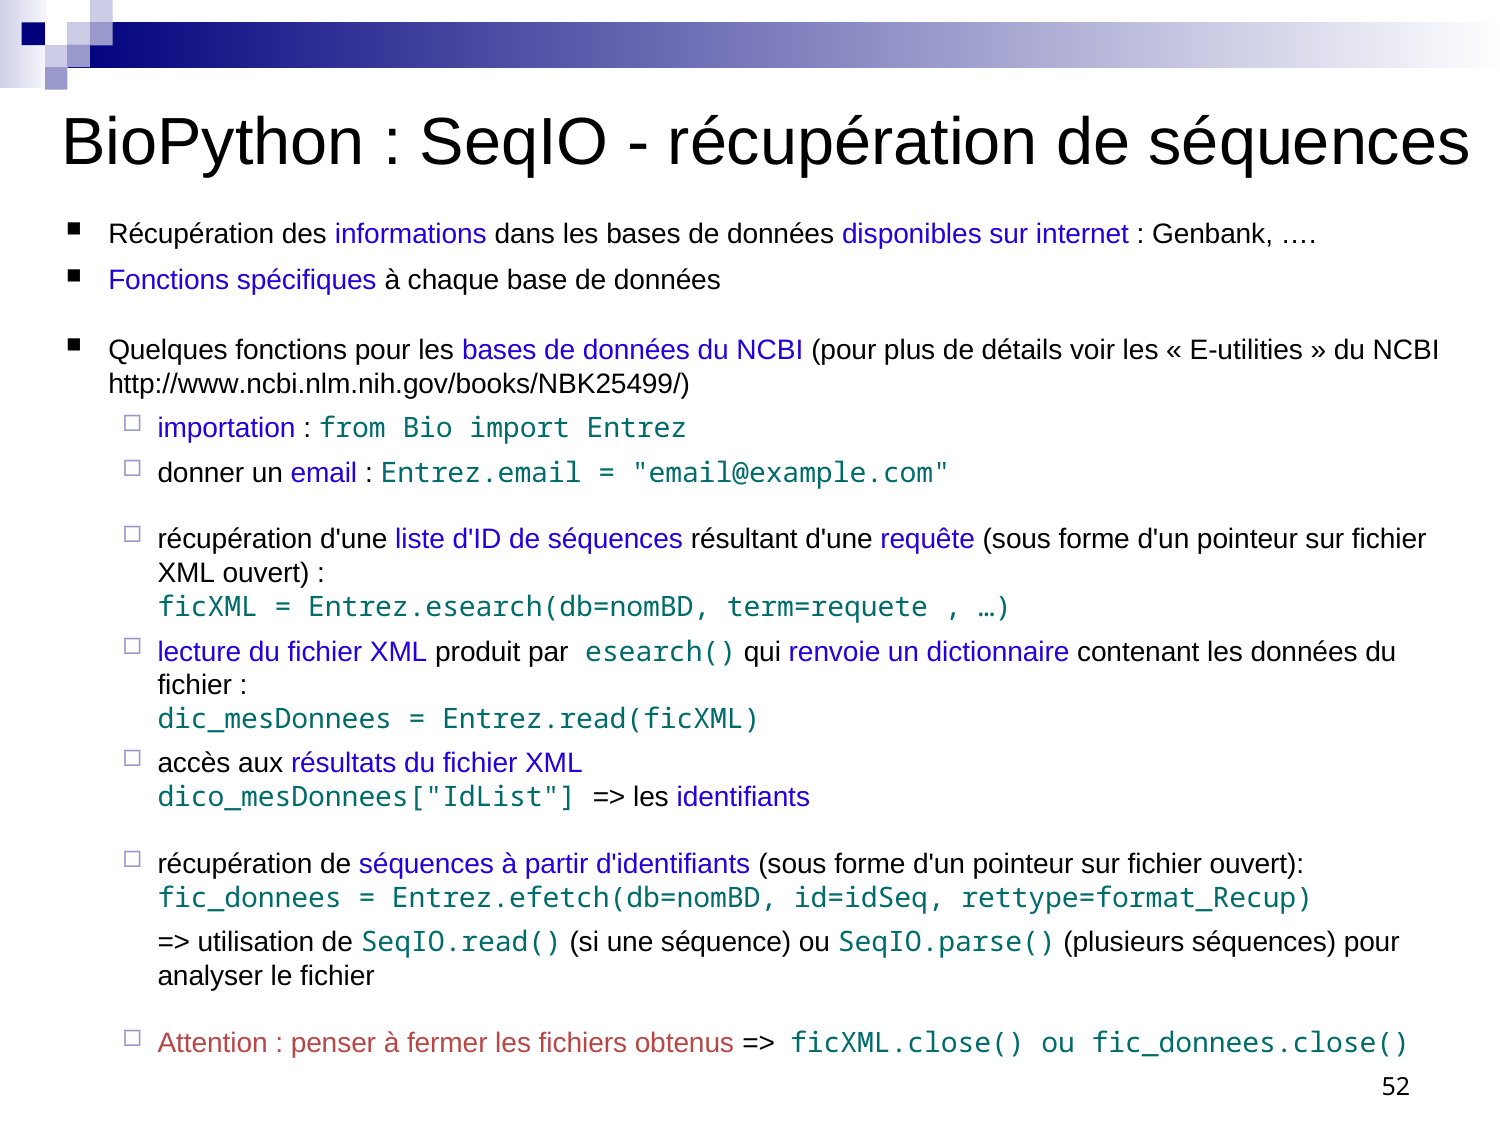

# BioPython : SeqIO - récupération de séquences
Récupération des informations dans les bases de données disponibles sur internet : Genbank, ….
Fonctions spécifiques à chaque base de données
Quelques fonctions pour les bases de données du NCBI (pour plus de détails voir les « E-utilities » du NCBI http://www.ncbi.nlm.nih.gov/books/NBK25499/)
importation : from Bio import Entrez
donner un email : Entrez.email = "email@example.com"
récupération d'une liste d'ID de séquences résultant d'une requête (sous forme d'un pointeur sur fichier XML ouvert) :
ficXML = Entrez.esearch(db=nomBD, term=requete , …)
lecture du fichier XML produit par esearch() qui renvoie un dictionnaire contenant les données du fichier :
dic_mesDonnees = Entrez.read(ficXML)
accès aux résultats du fichier XML
dico_mesDonnees["IdList"] => les identifiants
récupération de séquences à partir d'identifiants (sous forme d'un pointeur sur fichier ouvert):
fic_donnees = Entrez.efetch(db=nomBD, id=idSeq, rettype=format_Recup)
=> utilisation de SeqIO.read() (si une séquence) ou SeqIO.parse() (plusieurs séquences) pour analyser le fichier
Attention : penser à fermer les fichiers obtenus => ficXML.close() ou fic_donnees.close()
52